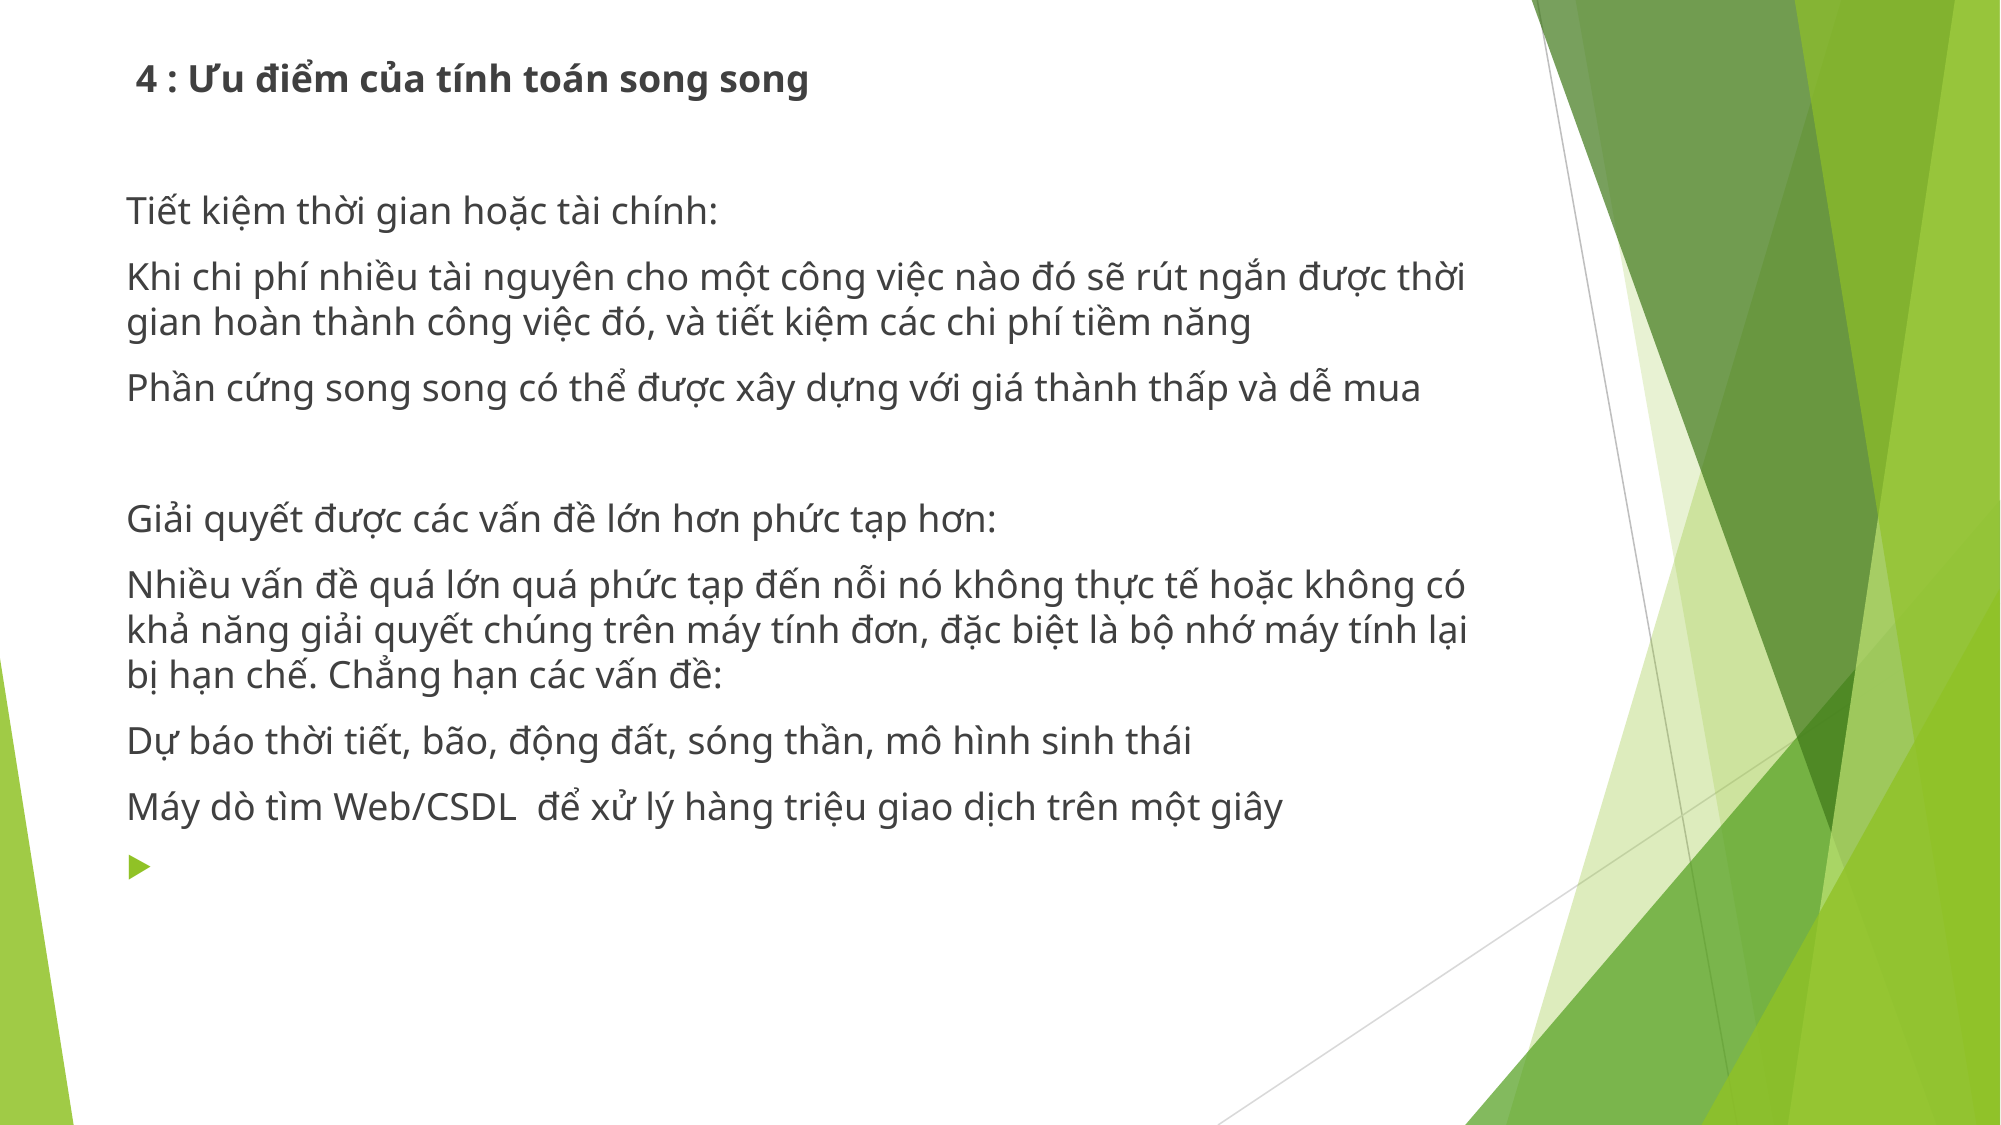

# 4 : Ưu điểm của tính toán song song
Tiết kiệm thời gian hoặc tài chính:
Khi chi phí nhiều tài nguyên cho một công việc nào đó sẽ rút ngắn được thời gian hoàn thành công việc đó, và tiết kiệm các chi phí tiềm năng
Phần cứng song song có thể được xây dựng với giá thành thấp và dễ mua
Giải quyết được các vấn đề lớn hơn phức tạp hơn:
Nhiều vấn đề quá lớn quá phức tạp đến nỗi nó không thực tế hoặc không có khả năng giải quyết chúng trên máy tính đơn, đặc biệt là bộ nhớ máy tính lại bị hạn chế. Chẳng hạn các vấn đề:
Dự báo thời tiết, bão, động đất, sóng thần, mô hình sinh thái
Máy dò tìm Web/CSDL để xử lý hàng triệu giao dịch trên một giây